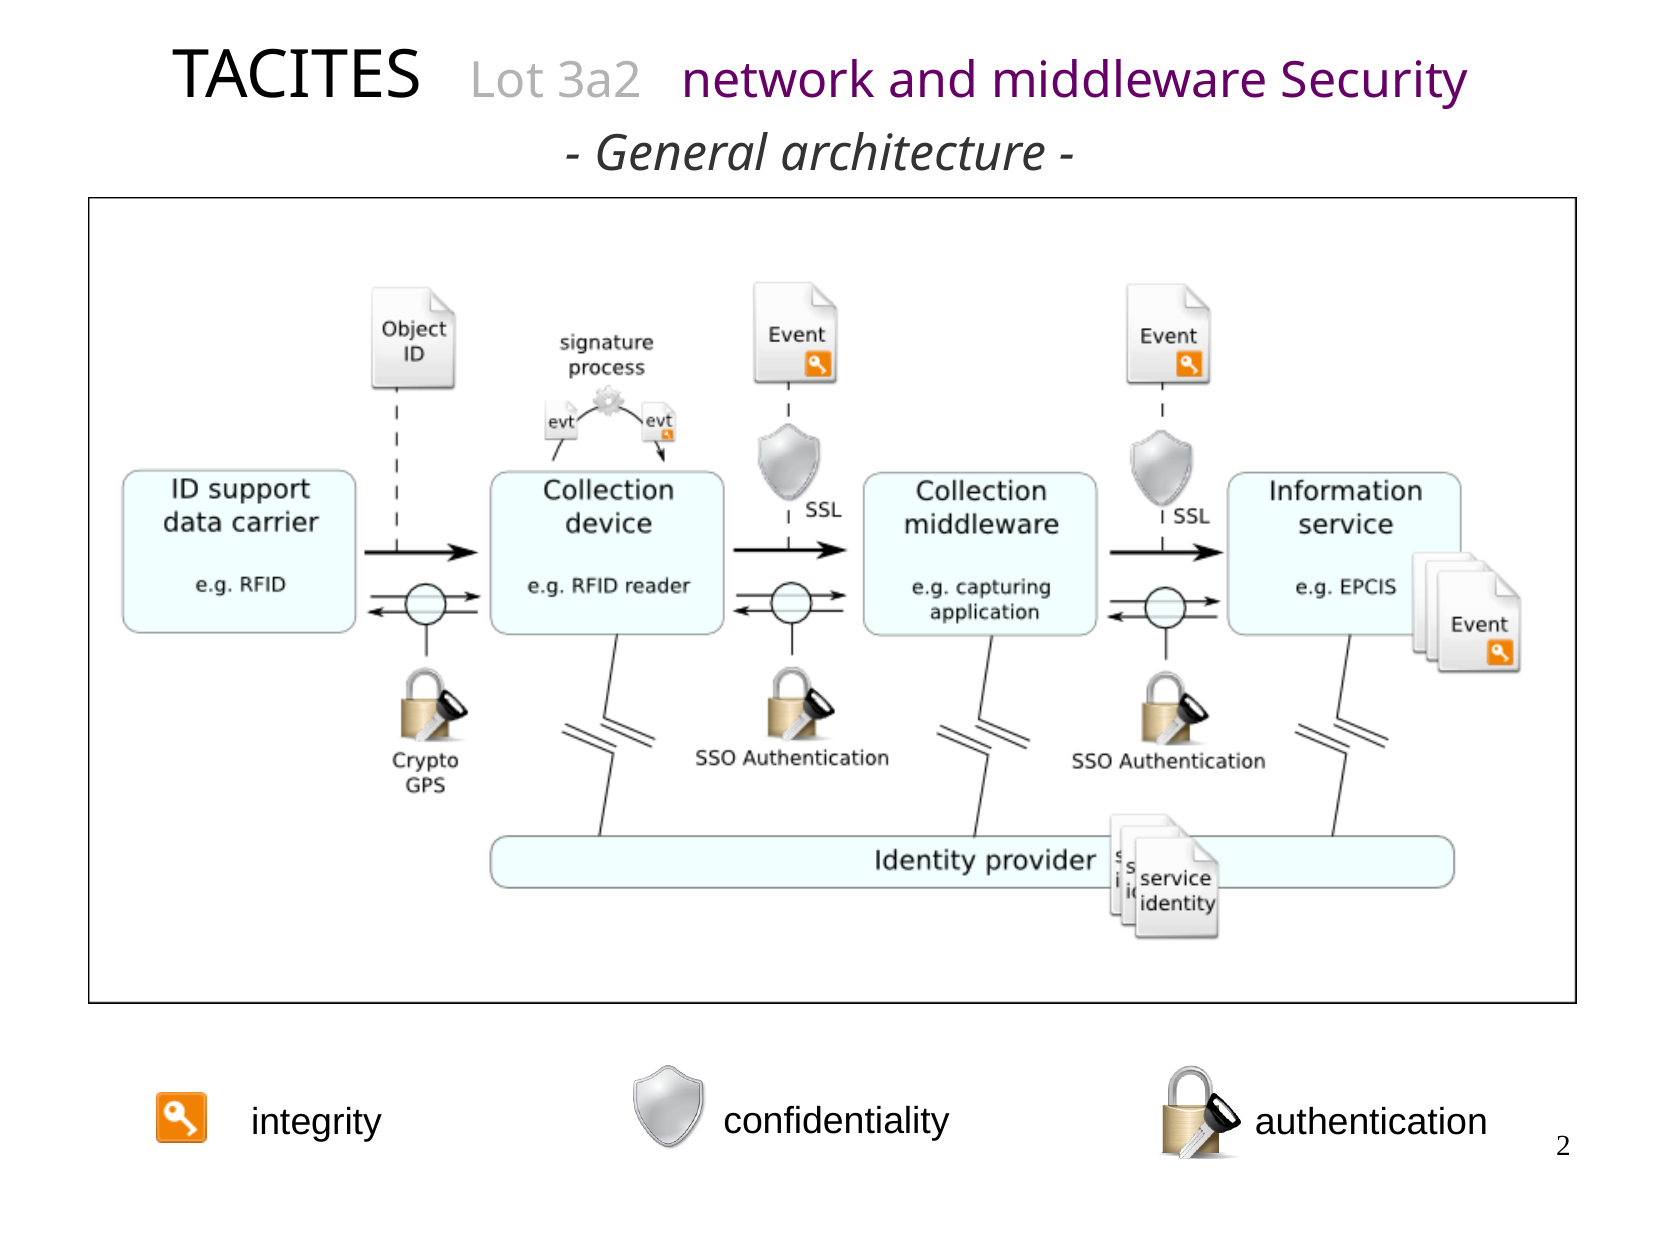

# TACITES Lot 3a2 network and middleware Security - General architecture -
confidentiality
integrity
authentication
2